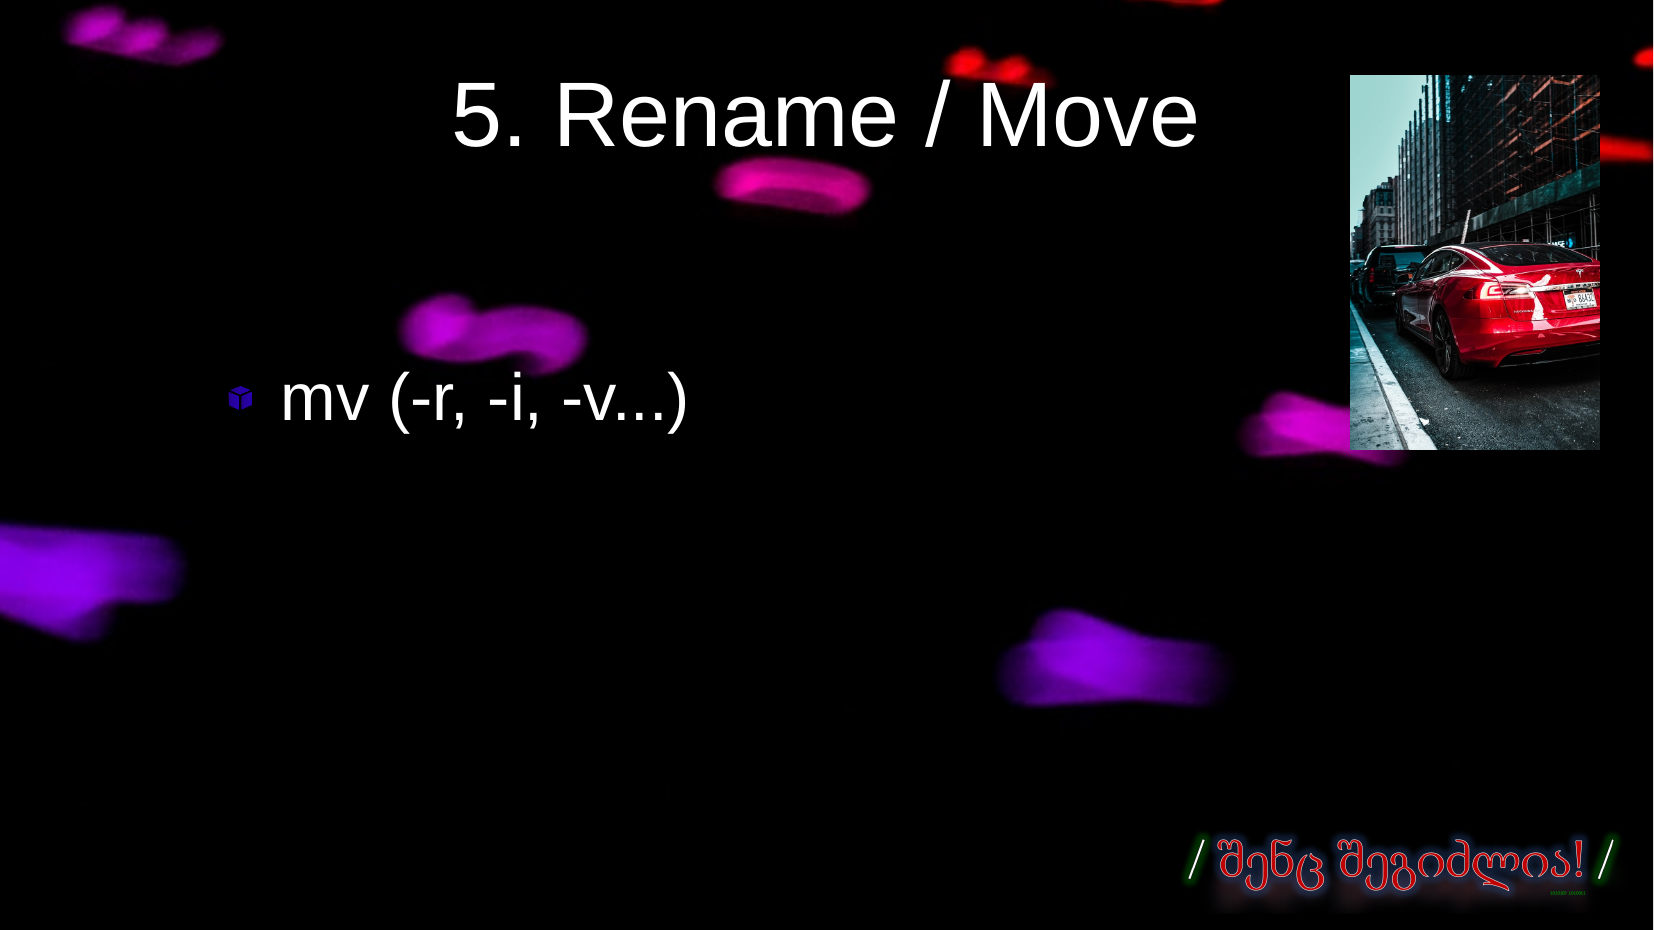

# 5. Rename / Move
mv (-r, -i, -v...)